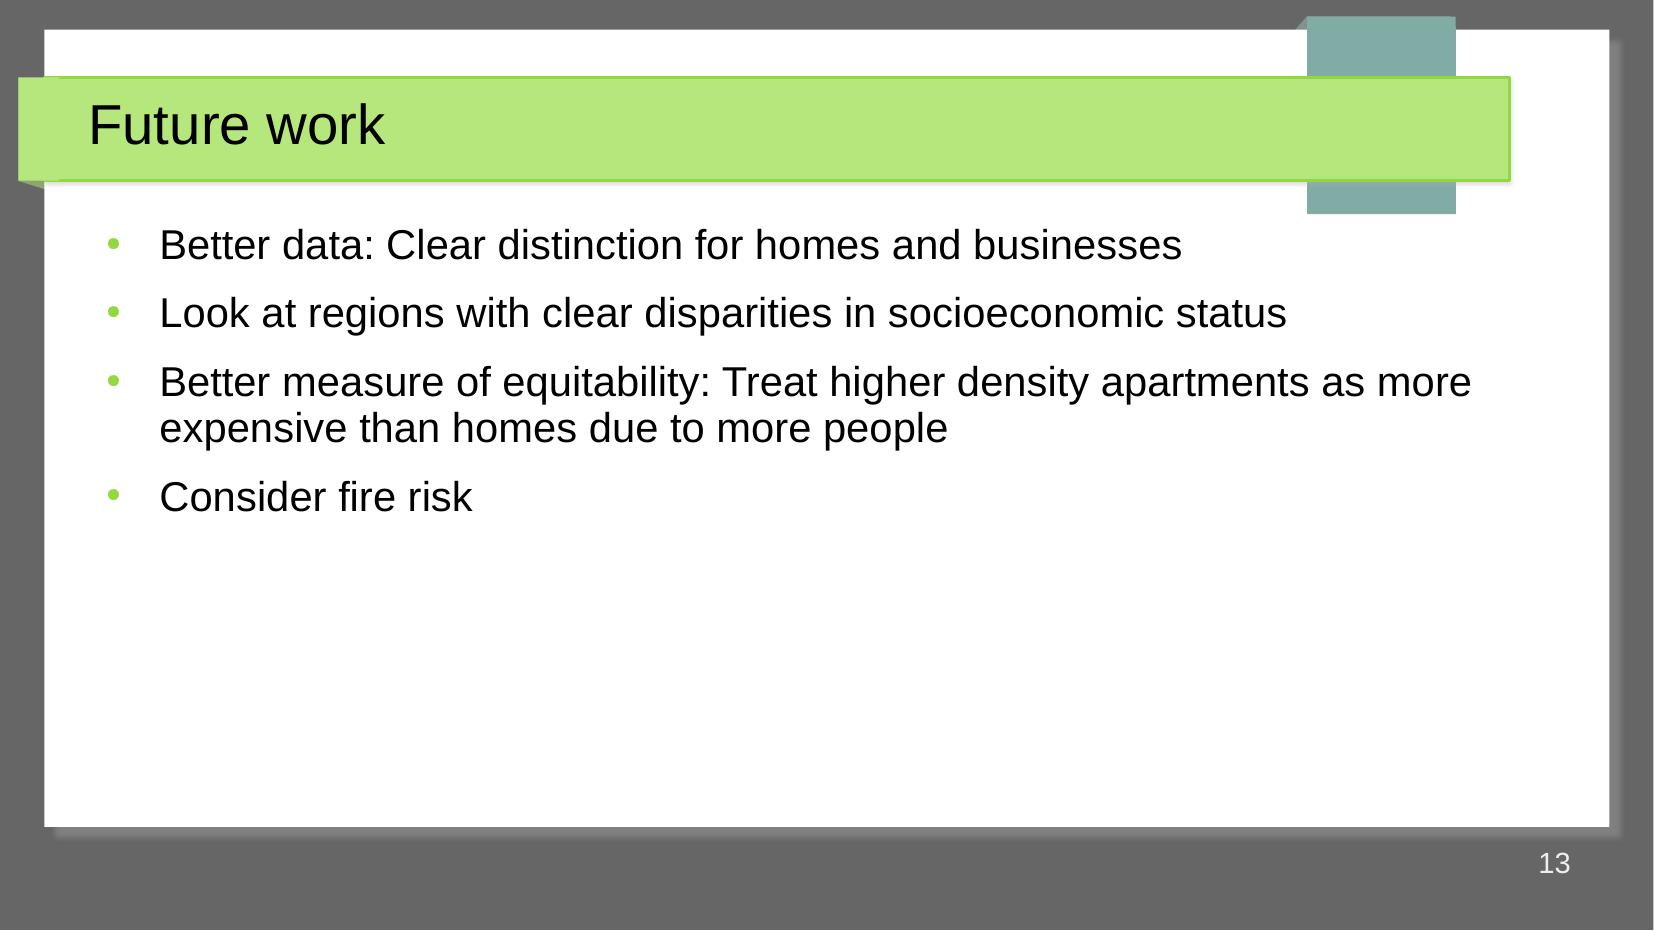

# Future work
Better data: Clear distinction for homes and businesses
Look at regions with clear disparities in socioeconomic status
Better measure of equitability: Treat higher density apartments as more expensive than homes due to more people
Consider fire risk
13